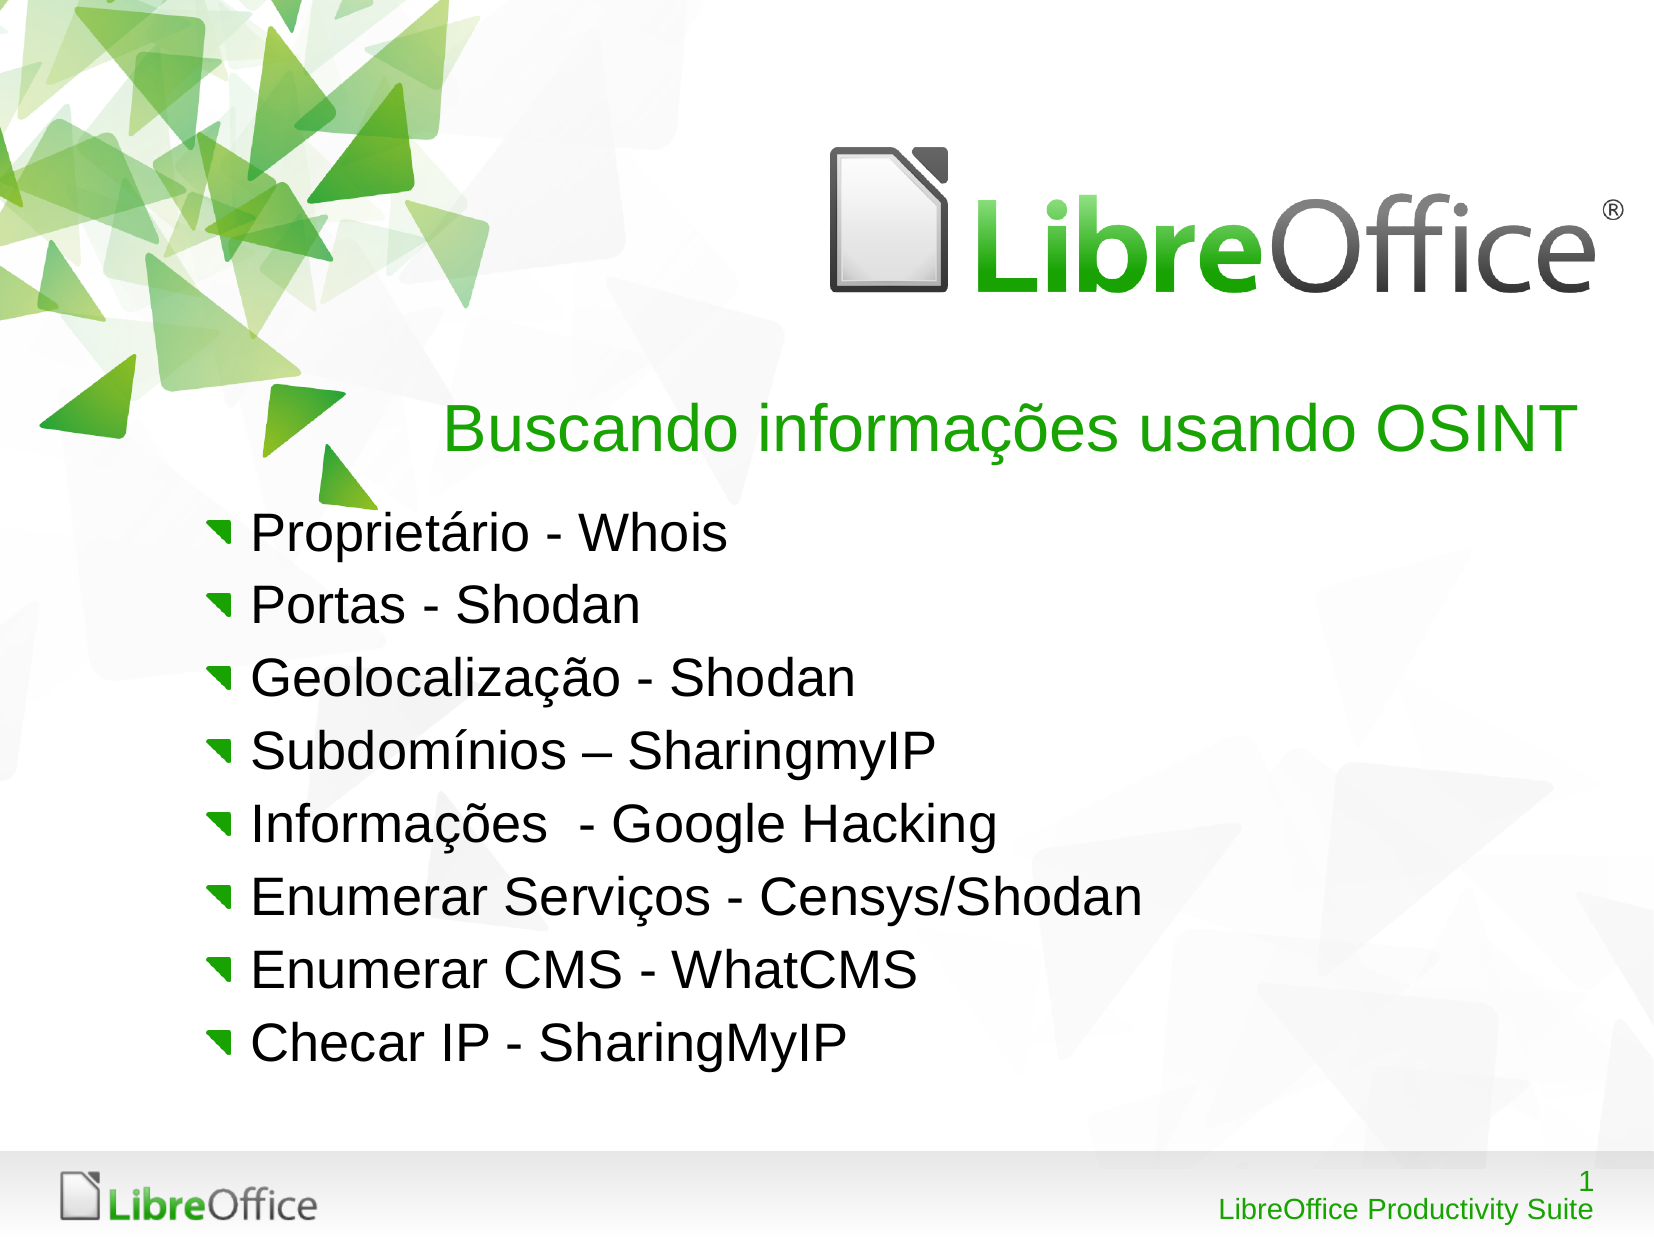

# Buscando informações usando OSINT
Proprietário - Whois
Portas - Shodan
Geolocalização - Shodan
Subdomínios – SharingmyIP
Informações - Google Hacking
Enumerar Serviços - Censys/Shodan
Enumerar CMS - WhatCMS
Checar IP - SharingMyIP
1
LibreOffice Productivity Suite